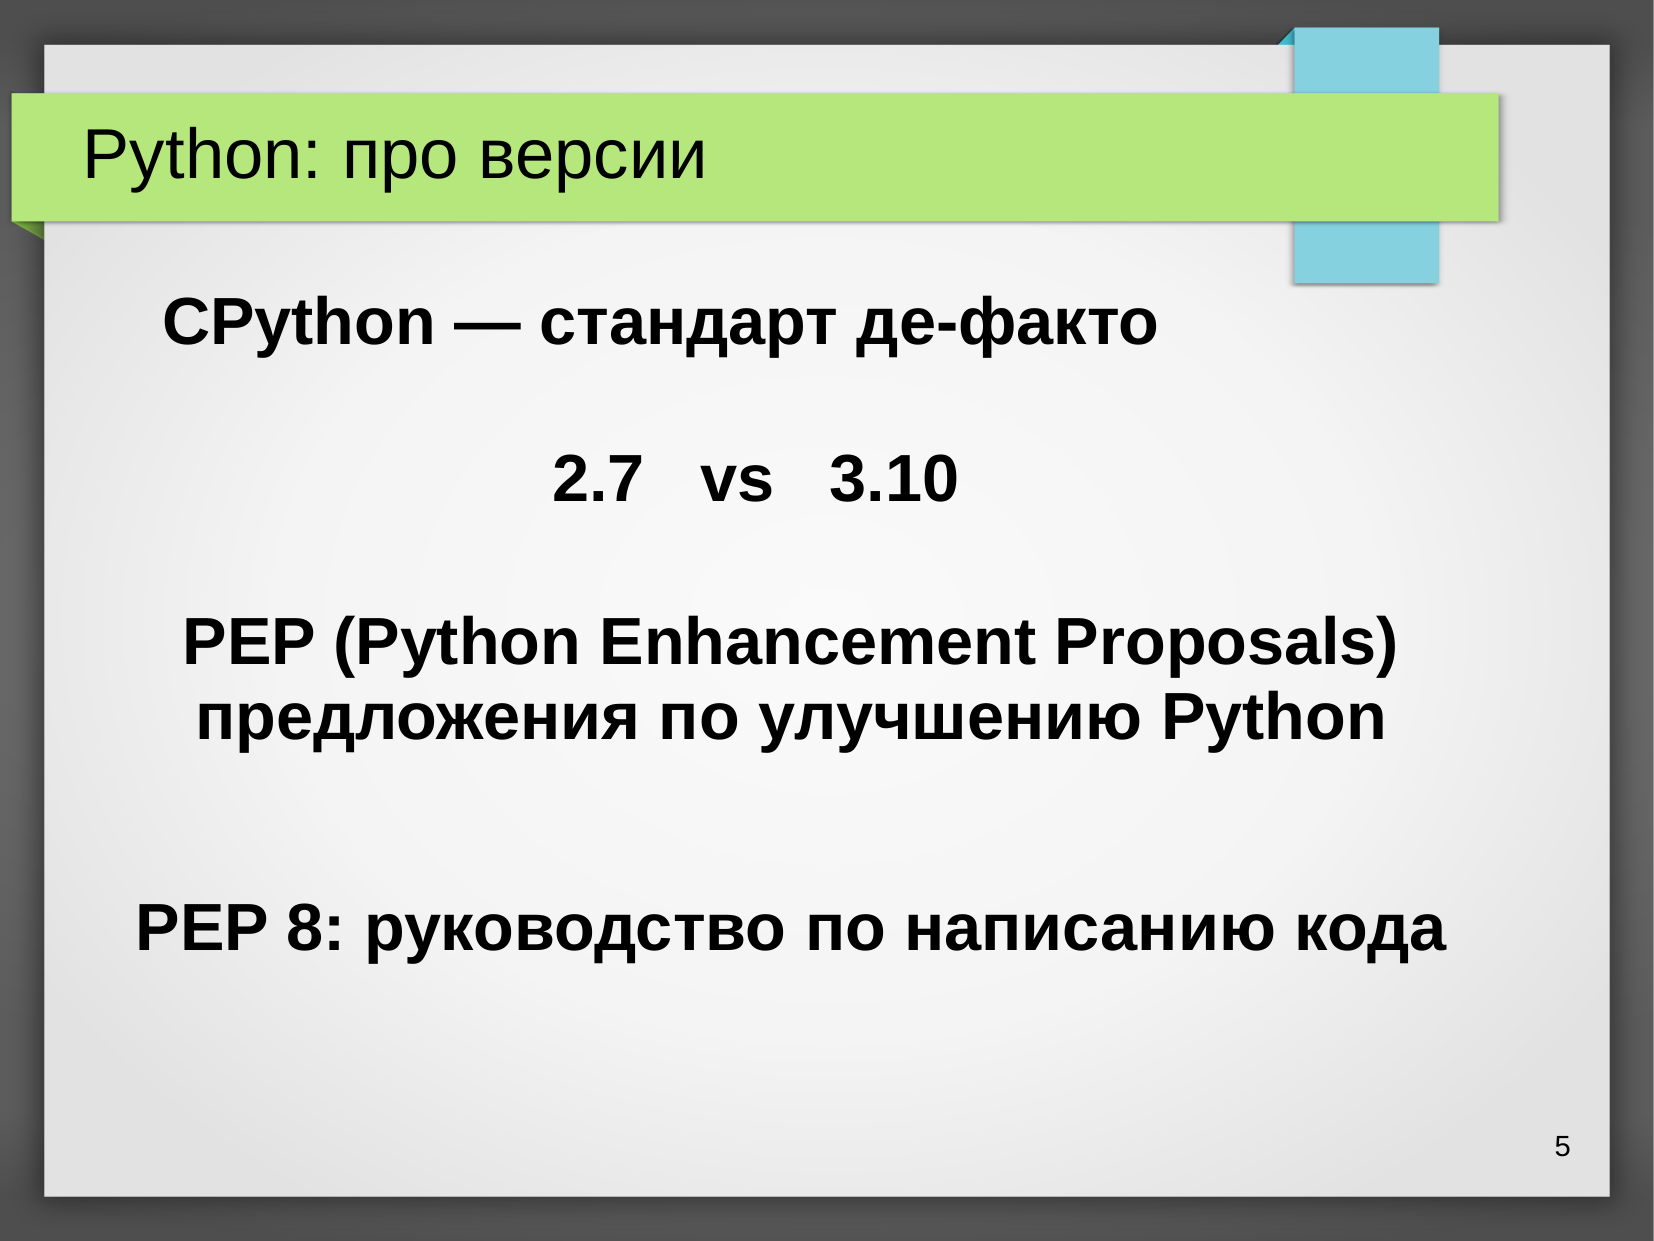

# Python: про версии
CPython — стандарт де-факто
2.7 vs 3.10
PEP (Python Enhancement Proposals)
предложения по улучшению Python
PEP 8: руководство по написанию кода
5